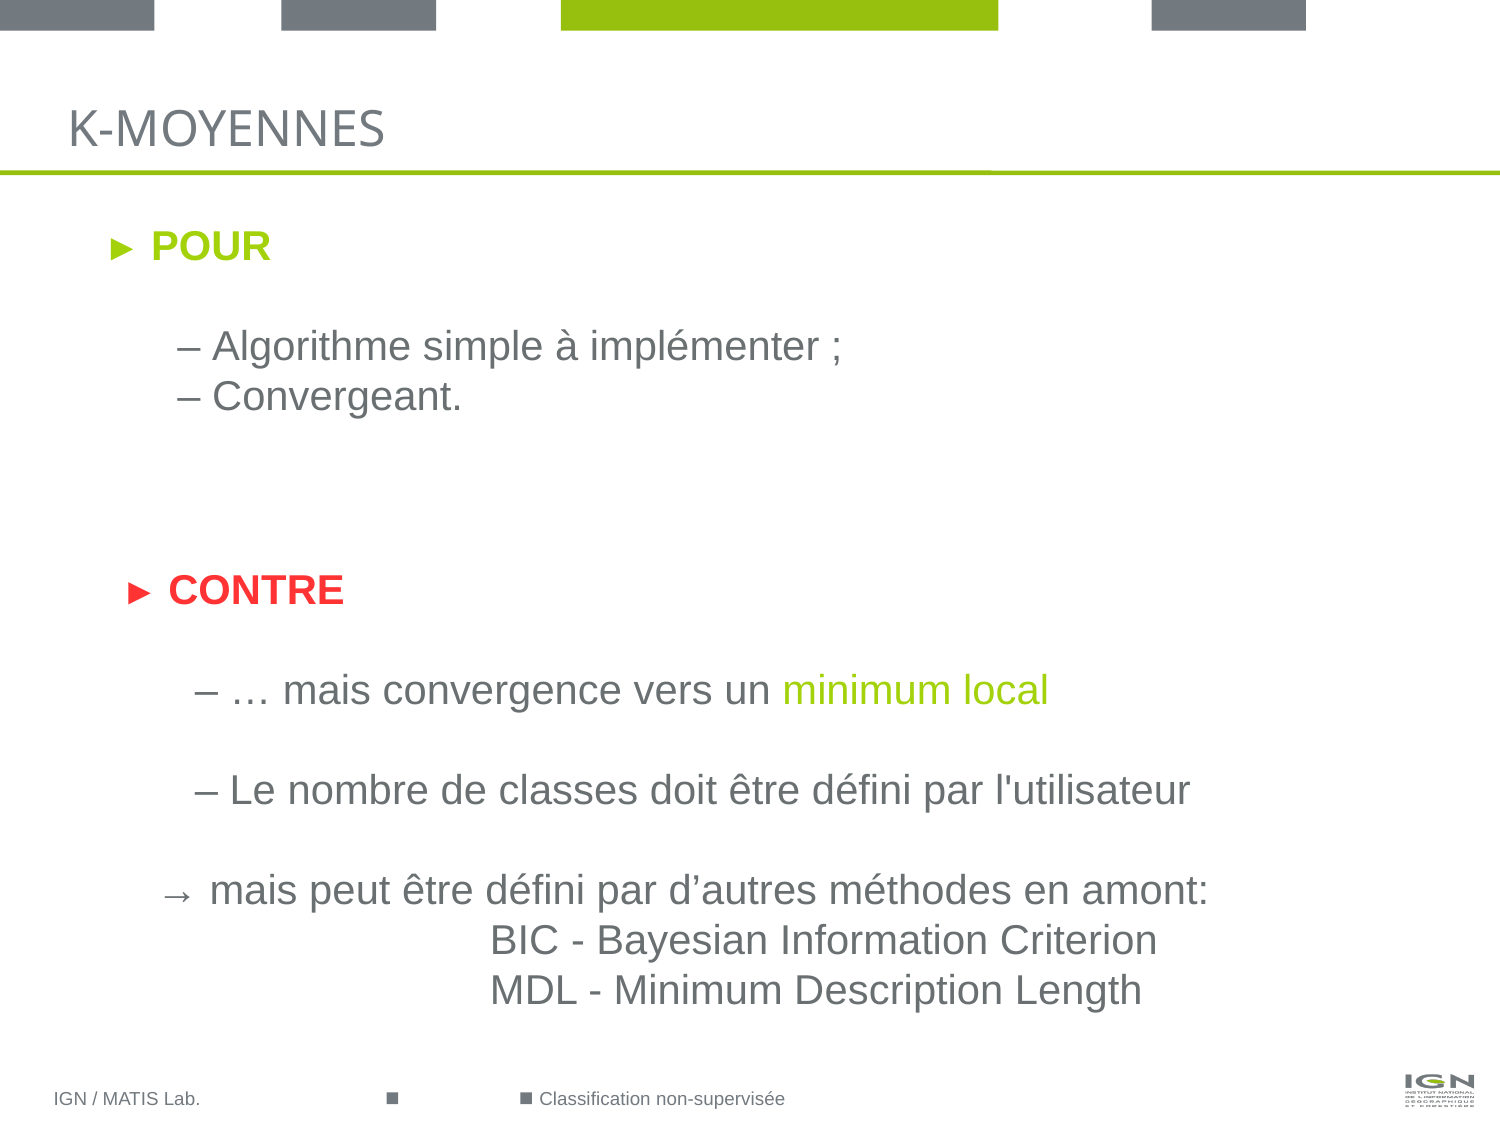

K-MOYENNES
► POUR
	– Algorithme simple à implémenter ;
	– Convergeant.
► CONTRE
	– … mais convergence vers un minimum local
	– Le nombre de classes doit être défini par l'utilisateur
→ mais peut être défini par d’autres méthodes en amont:
					BIC - Bayesian Information Criterion
					MDL - Minimum Description Length
IGN / MATIS Lab.
Classification non-supervisée